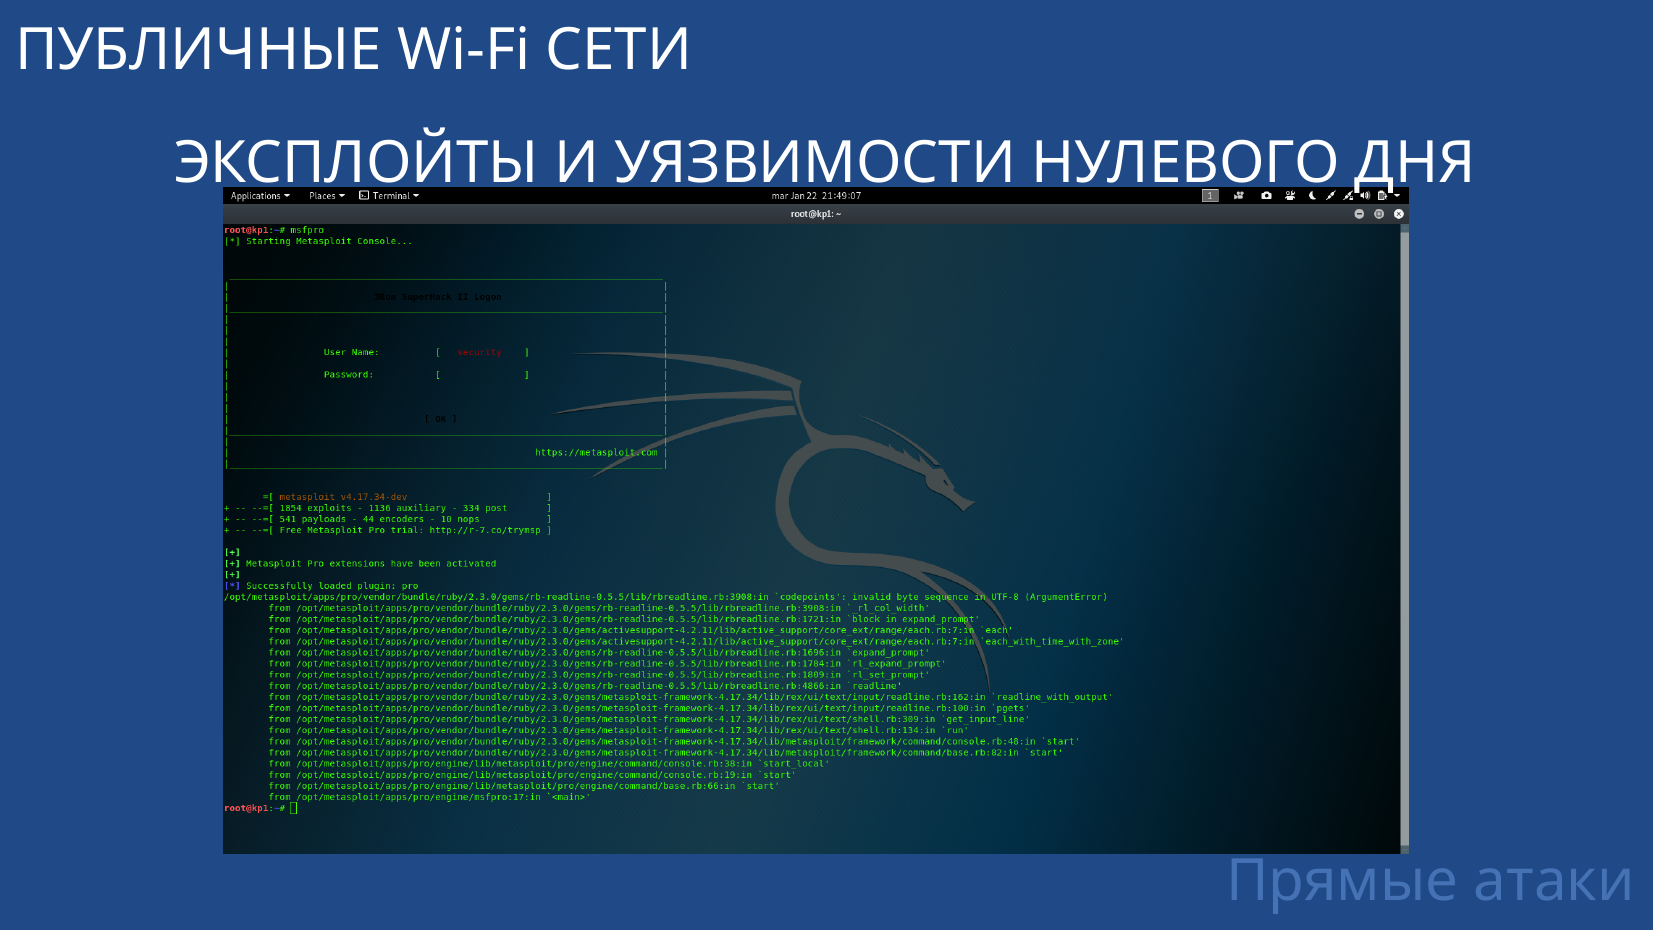

ПУБЛИЧНЫЕ Wi-Fi СЕТИ
ЭКСПЛОЙТЫ И УЯЗВИМОСТИ НУЛЕВОГО ДНЯ
Прямые атаки